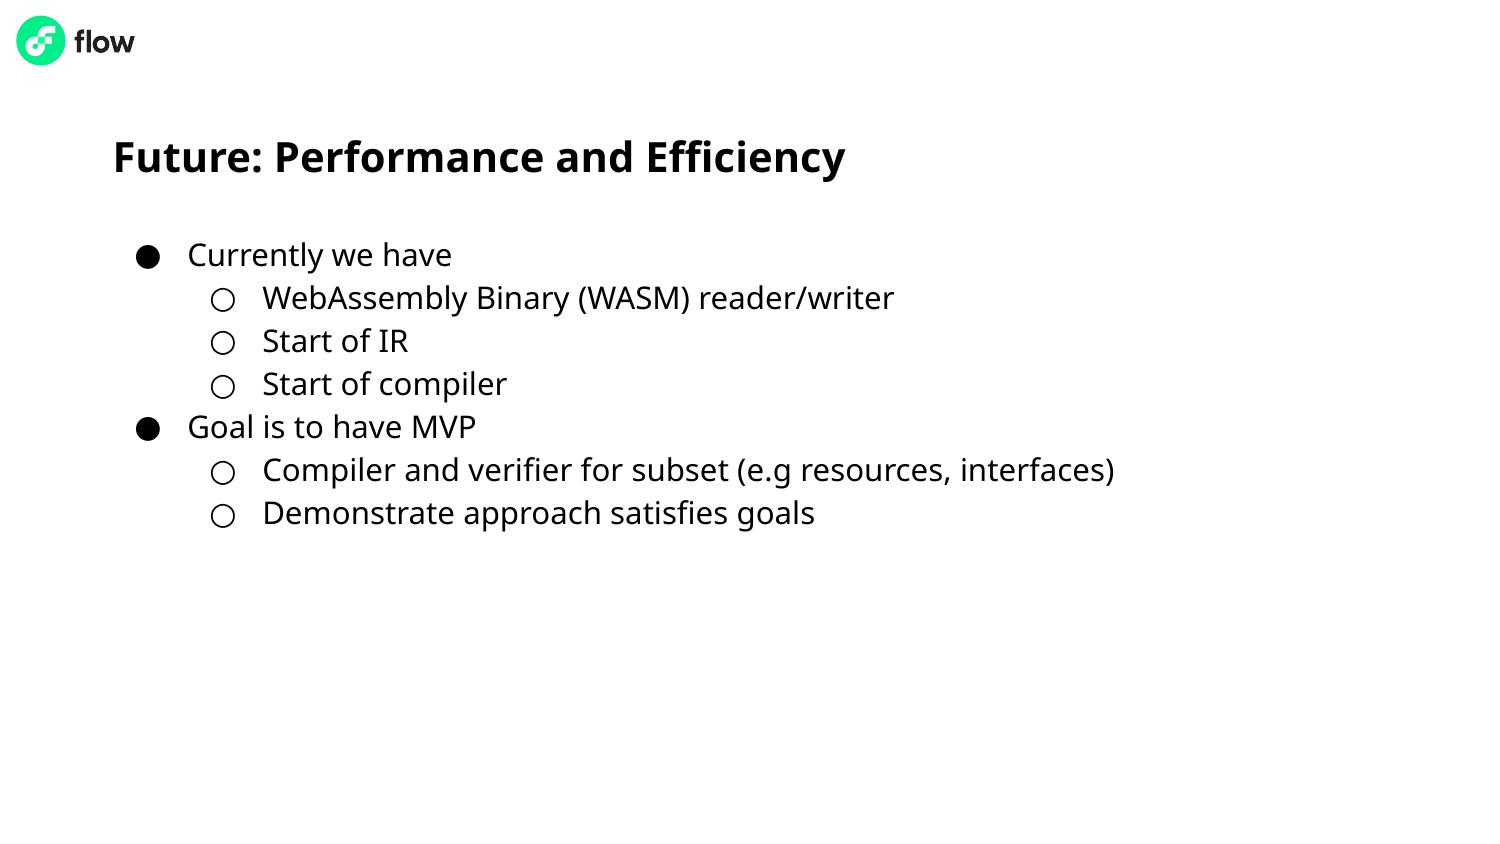

Future: Performance and Efficiency
Currently we have
WebAssembly Binary (WASM) reader/writer
Start of IR
Start of compiler
Goal is to have MVP
Compiler and verifier for subset (e.g resources, interfaces)
Demonstrate approach satisfies goals